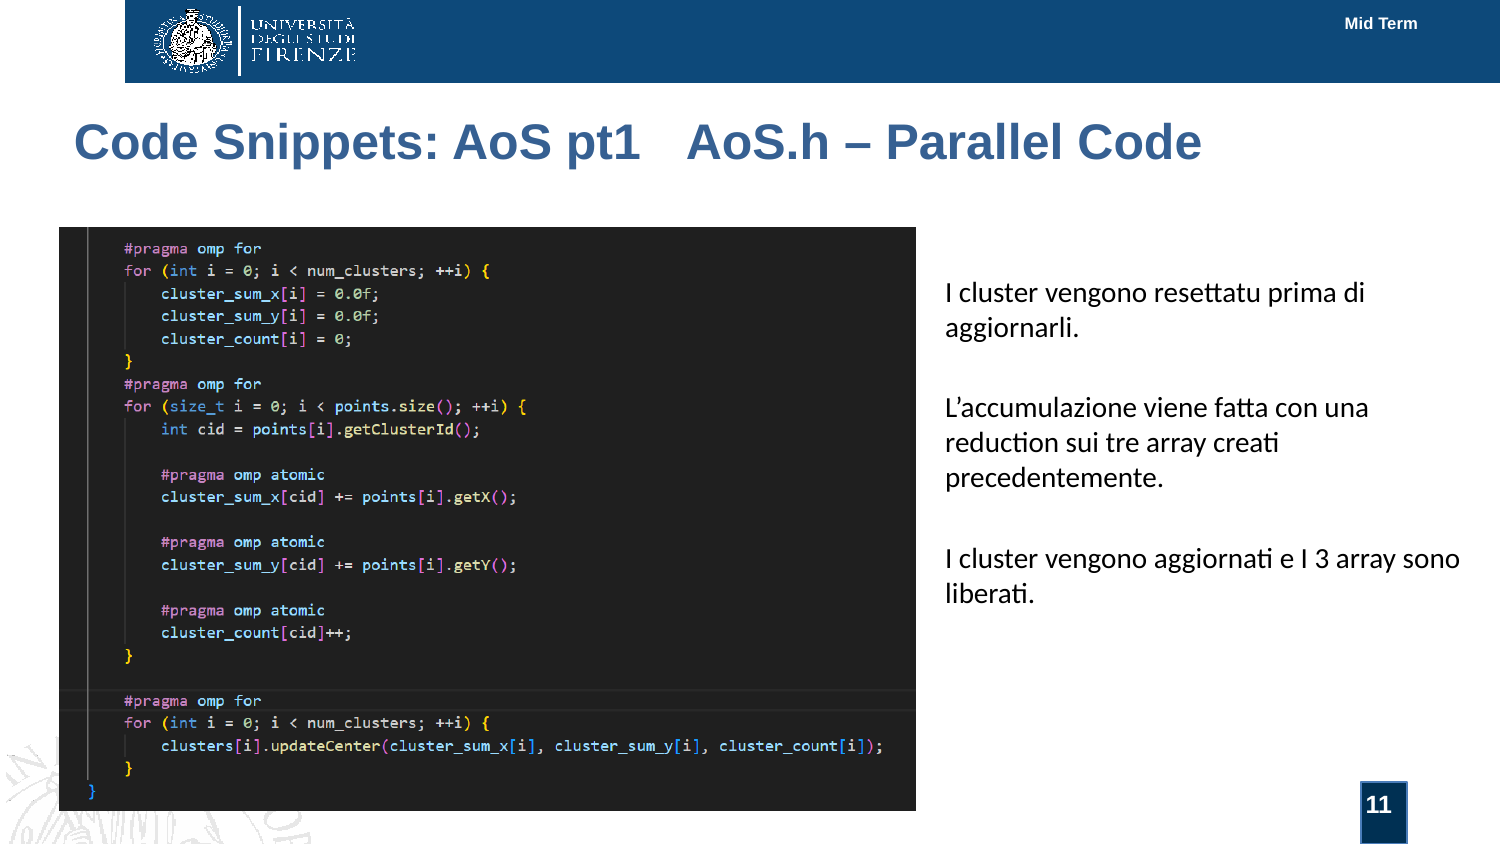

Mid Term
Code Snippets: AoS pt1	 AoS.h – Parallel Code
I cluster vengono resettatu prima di aggiornarli.
L’accumulazione viene fatta con una reduction sui tre array creati precedentemente.
I cluster vengono aggiornati e I 3 array sono liberati.